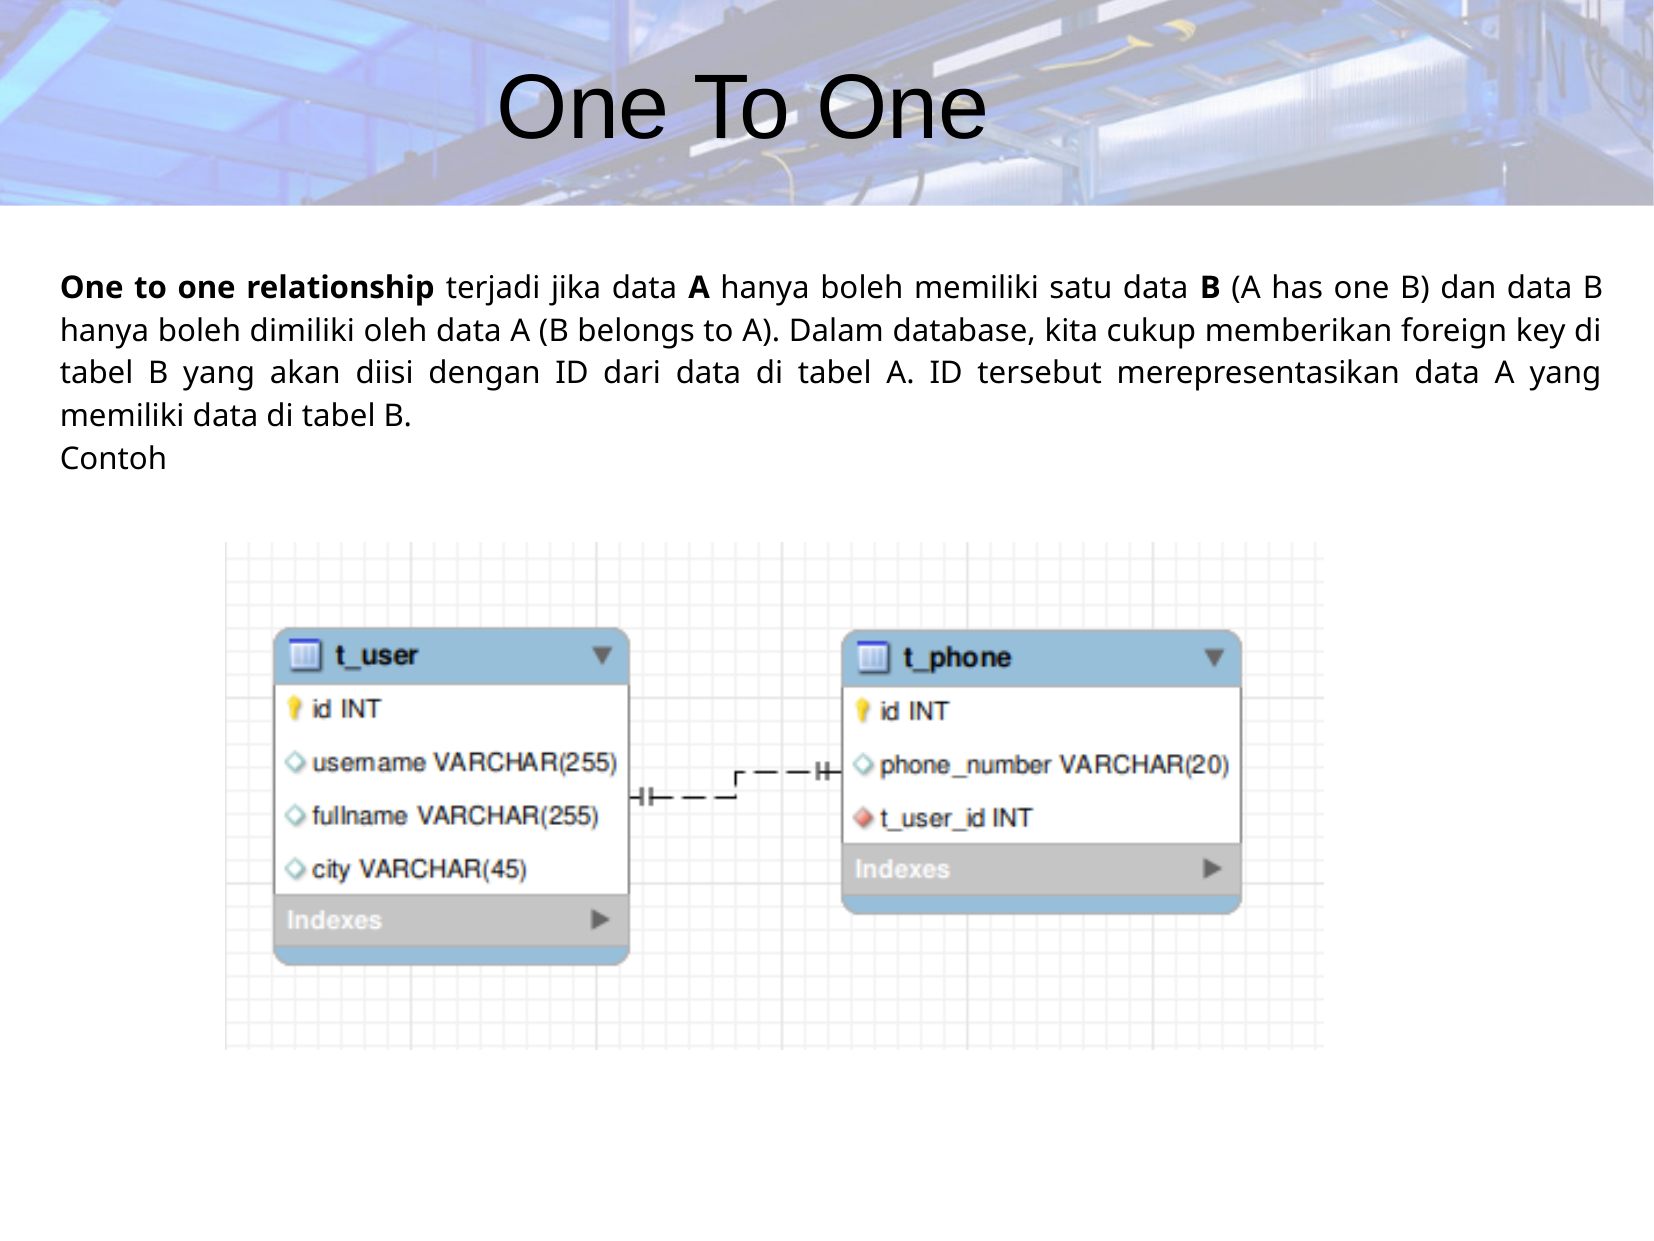

# One To One
One to one relationship terjadi jika data A hanya boleh memiliki satu data B (A has one B) dan data B hanya boleh dimiliki oleh data A (B belongs to A). Dalam database, kita cukup memberikan foreign key di tabel B yang akan diisi dengan ID dari data di tabel A. ID tersebut merepresentasikan data A yang memiliki data di tabel B.
Contoh